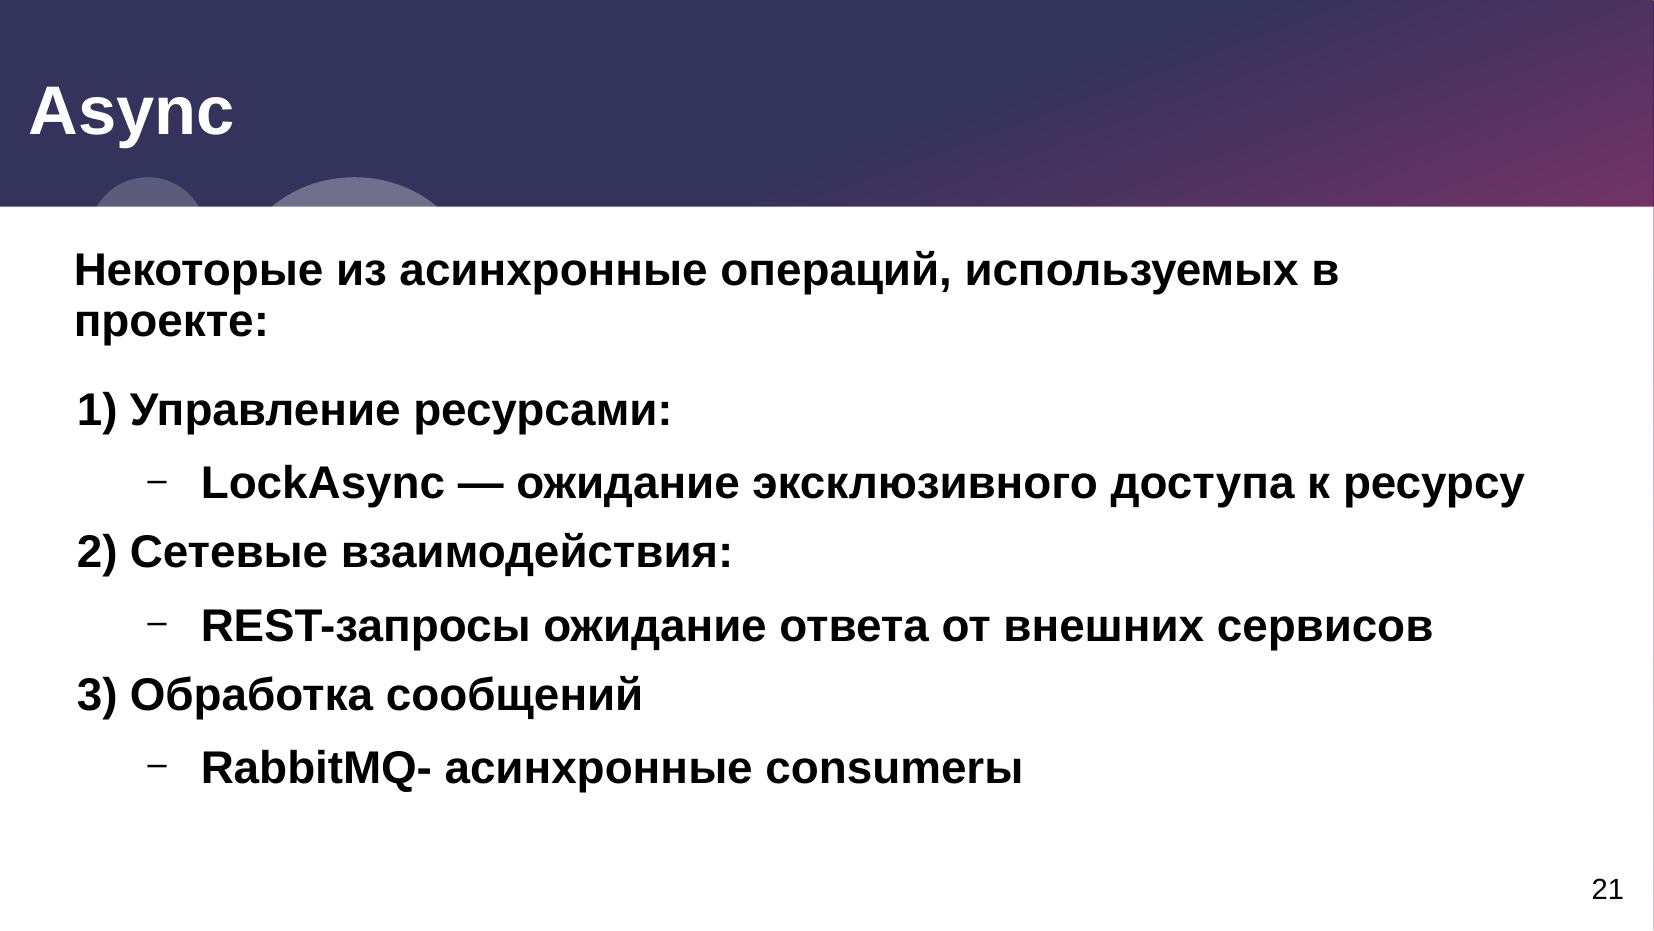

Async
Некоторые из асинхронные операций, используемых в проекте:
# Управление ресурсами:
LockAsync — ожидание эксклюзивного доступа к ресурсу
Сетевые взаимодействия:
REST-запросы ожидание ответа от внешних сервисов
Обработка сообщений
RabbitMQ- асинхронные соnѕumеrы